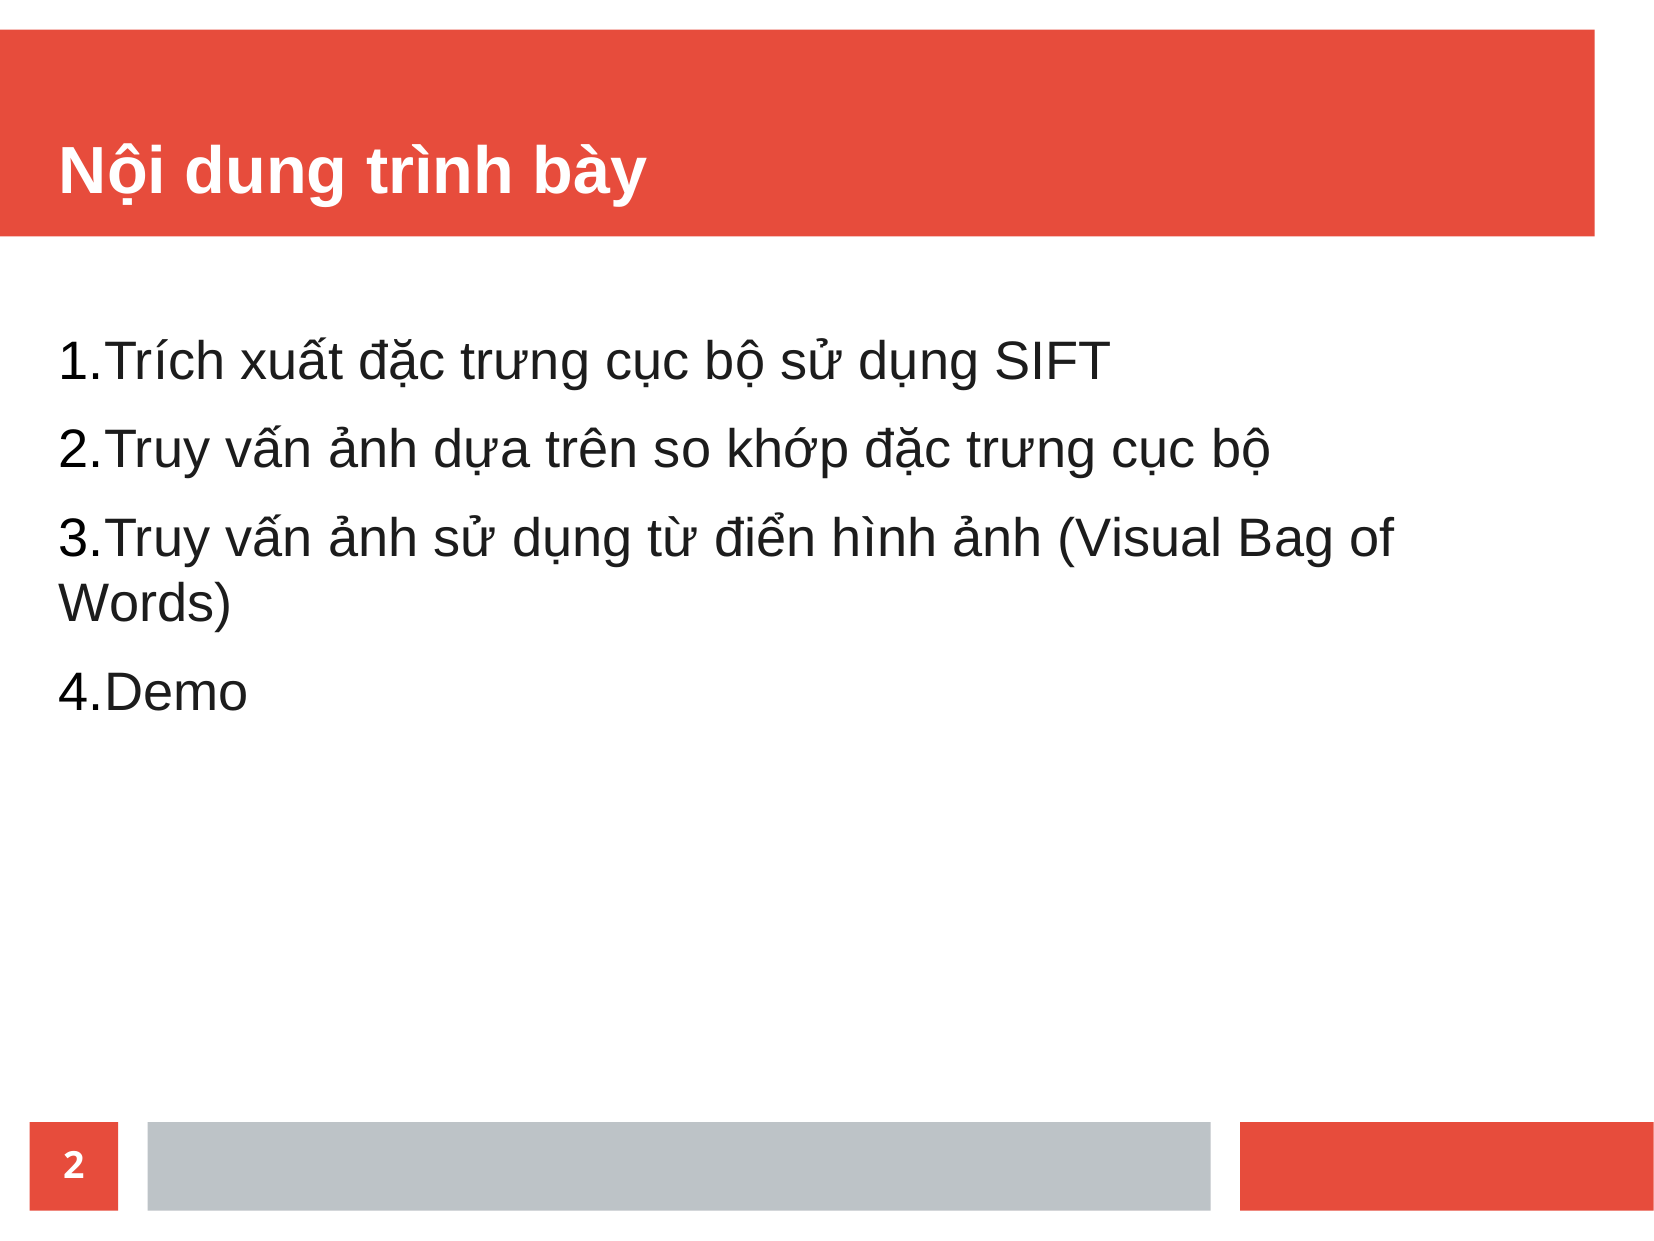

# Nội dung trình bày
Trích xuất đặc trưng cục bộ sử dụng SIFT
Truy vấn ảnh dựa trên so khớp đặc trưng cục bộ
Truy vấn ảnh sử dụng từ điển hình ảnh (Visual Bag of Words)
Demo